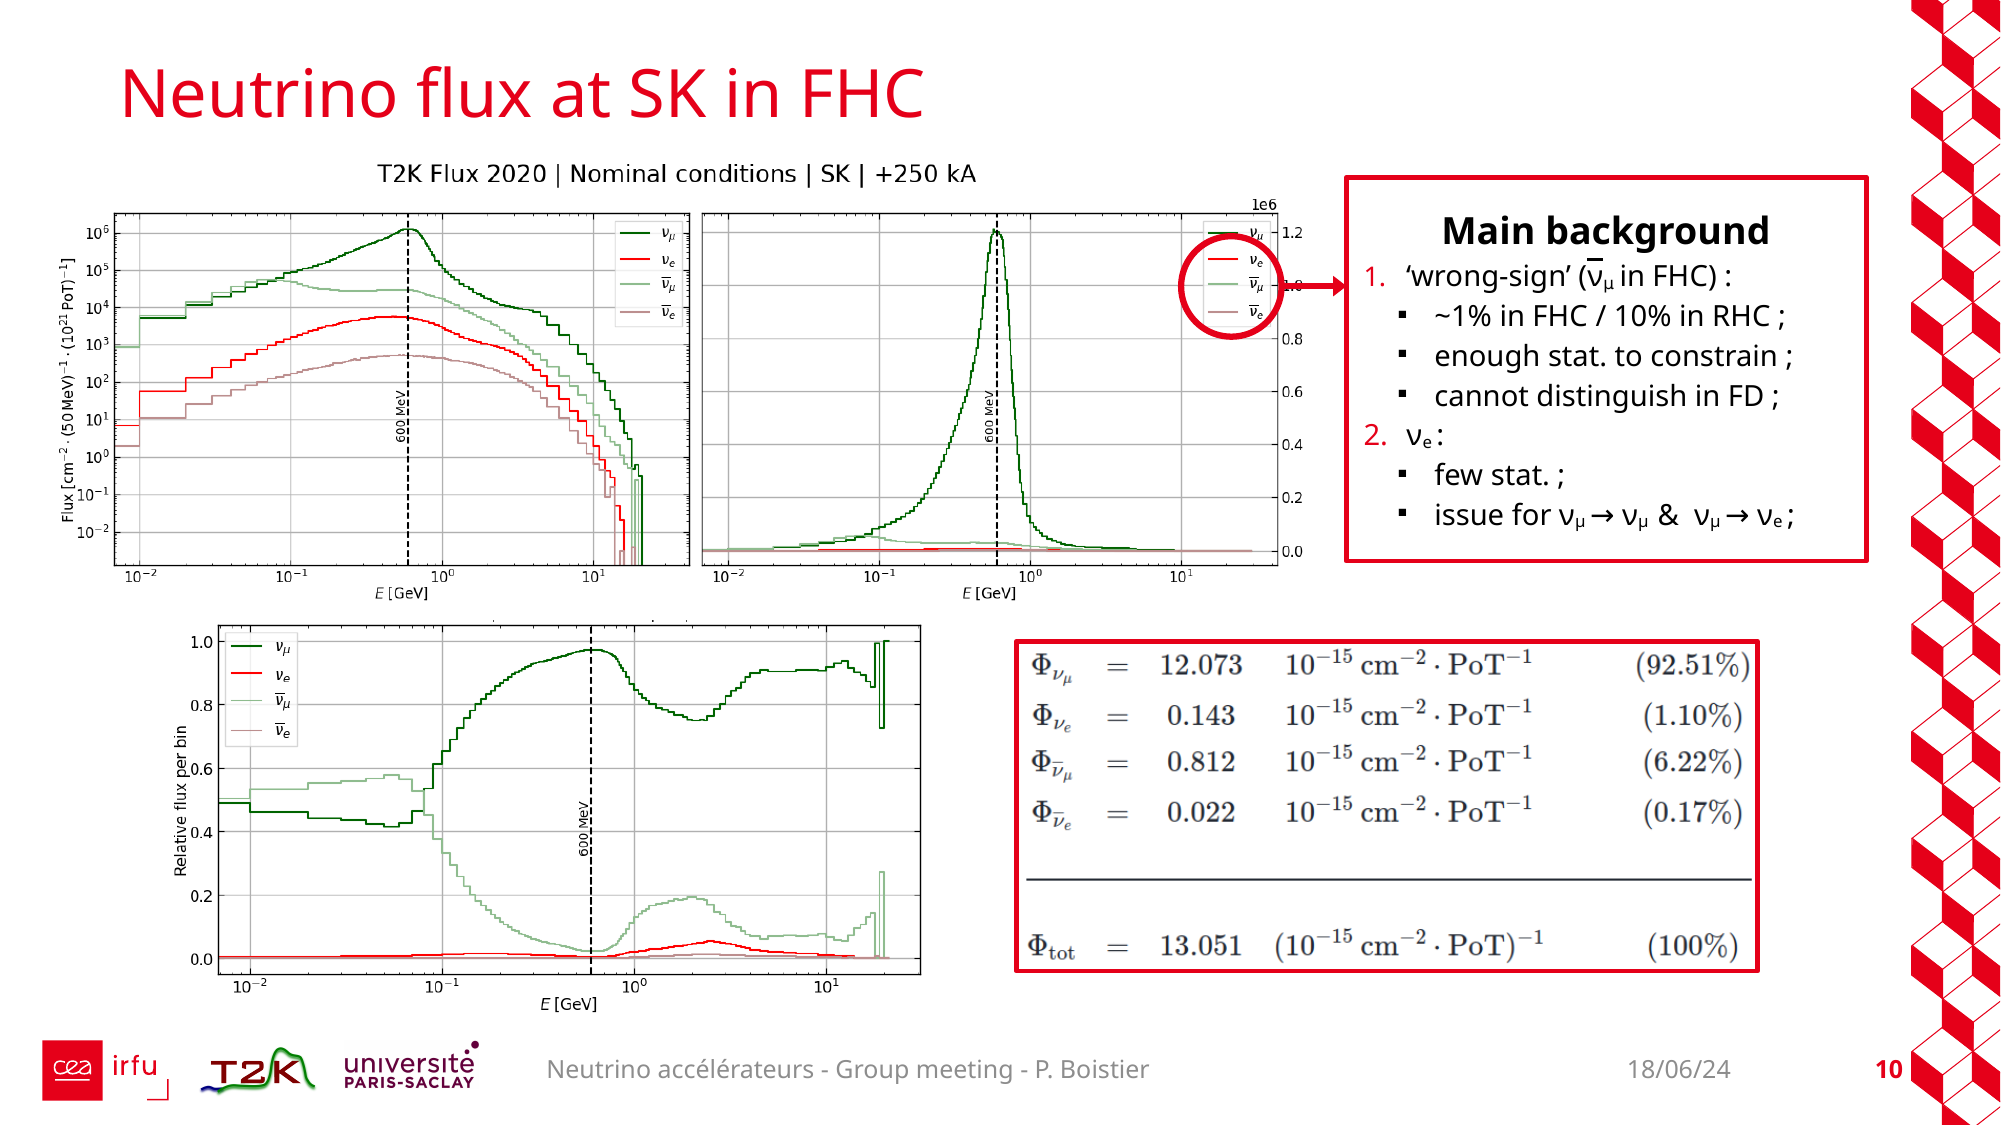

# Neutrino flux at SK in FHC
Main background
 ‘wrong-sign’ (νμ in FHC) :
~1% in FHC / 10% in RHC ;
enough stat. to constrain ;
cannot distinguish in FD ;
 νe :
few stat. ;
issue for νμ → νμ & νμ → νe ;
Neutrino accélérateurs - Group meeting - P. Boistier
18/06/24
10